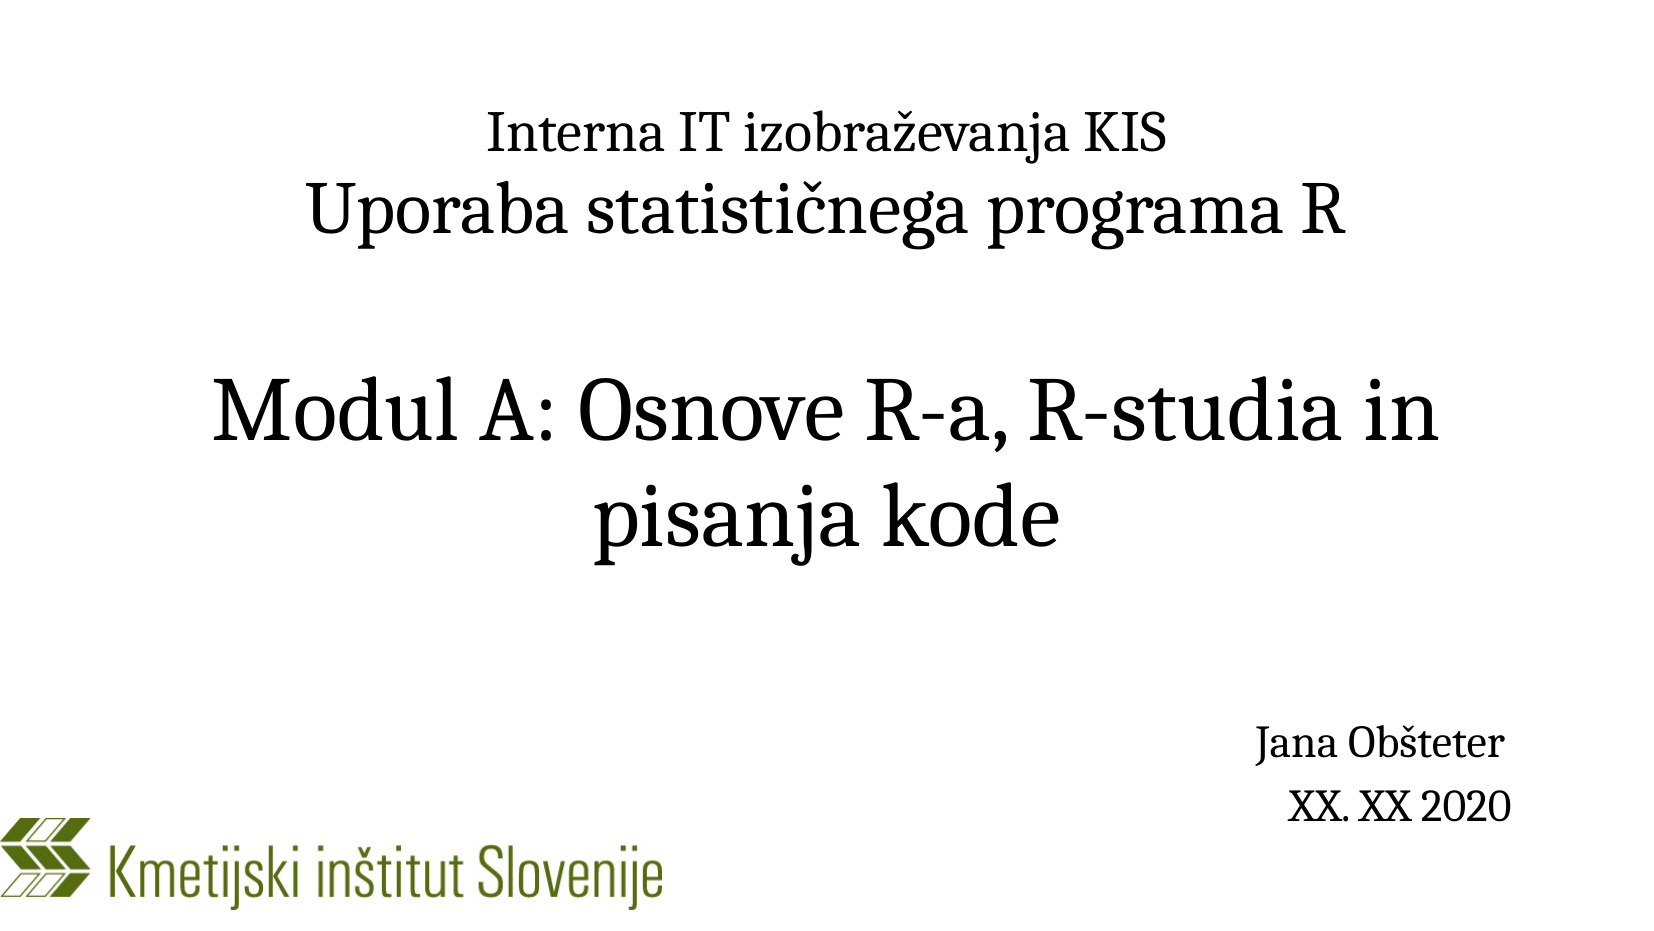

# Interna IT izobraževanja KIS Uporaba statističnega programa R Modul A: Osnove R-a, R-studia in pisanja kode Jana Obšteter XX. XX 2020